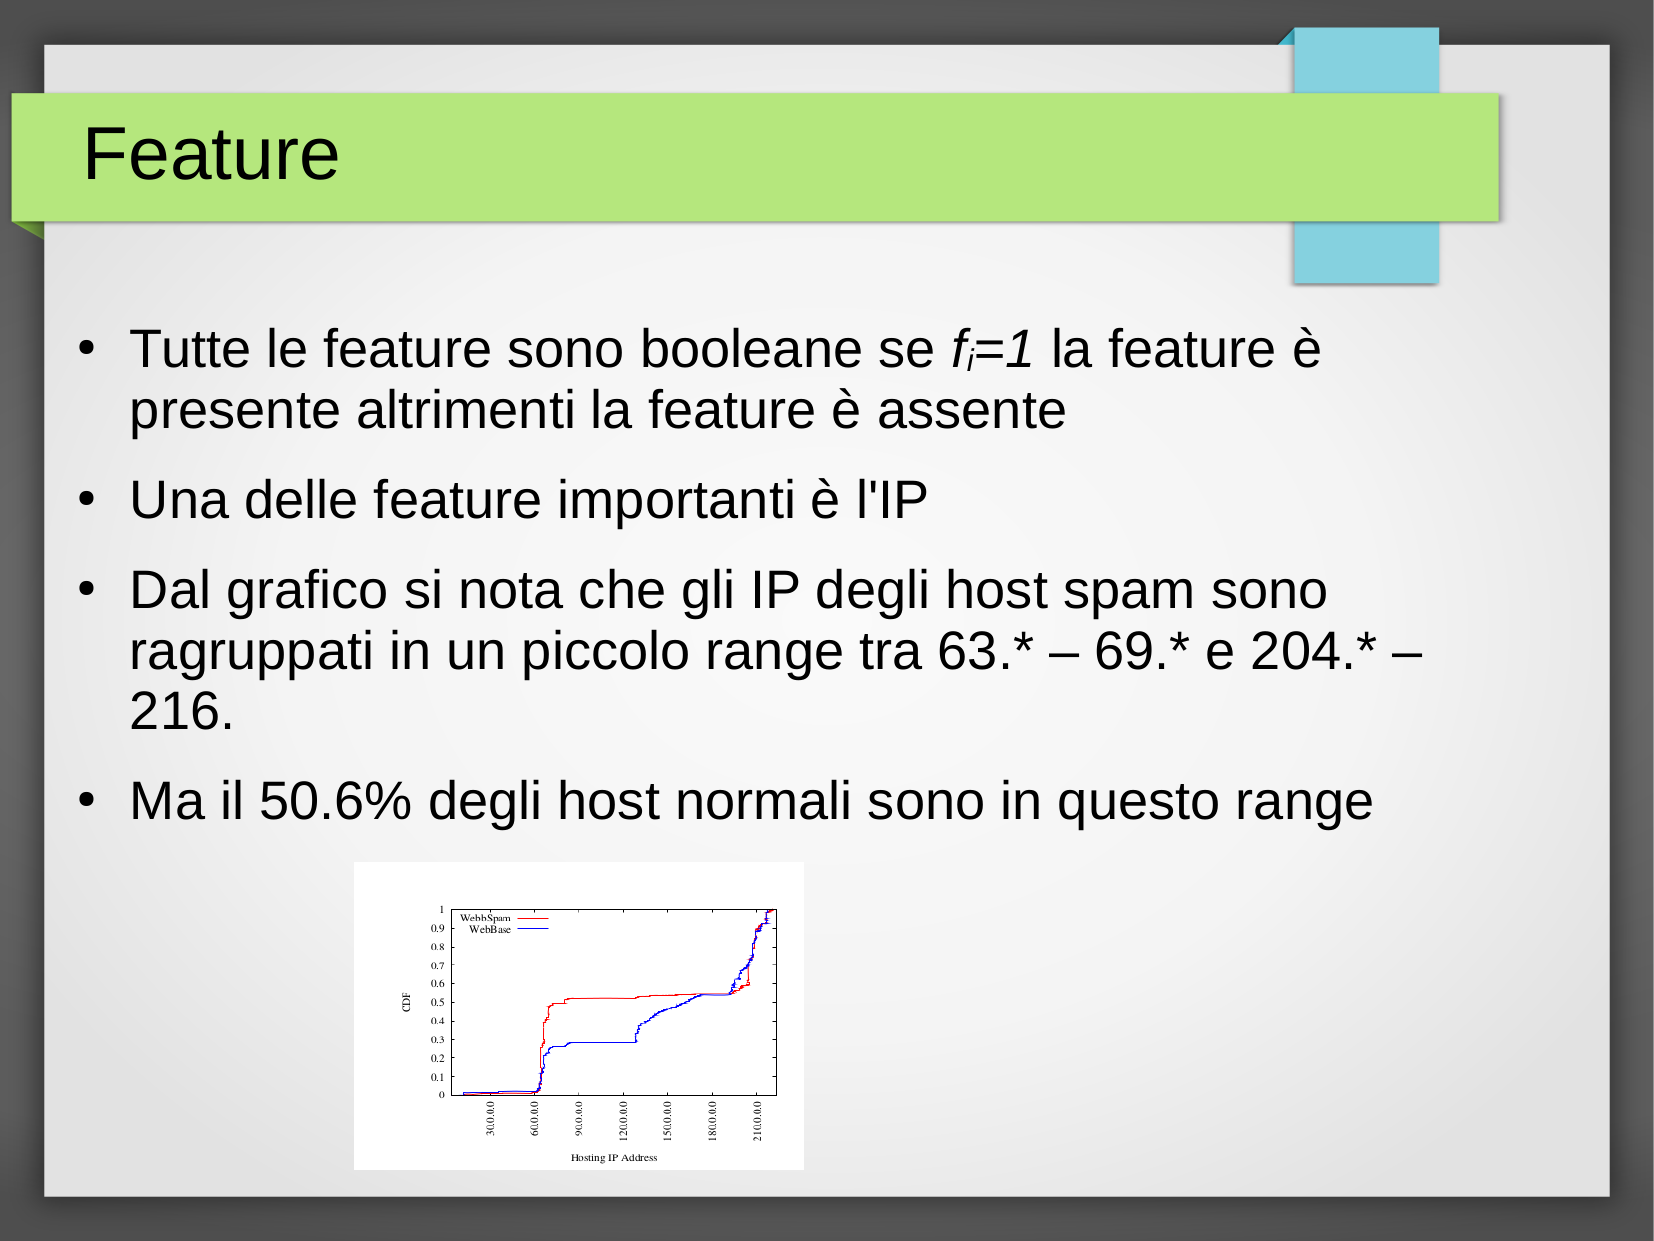

# Feature
Tutte le feature sono booleane se fi=1 la feature è presente altrimenti la feature è assente
Una delle feature importanti è l'IP
Dal grafico si nota che gli IP degli host spam sono ragruppati in un piccolo range tra 63.* – 69.* e 204.* – 216.
Ma il 50.6% degli host normali sono in questo range